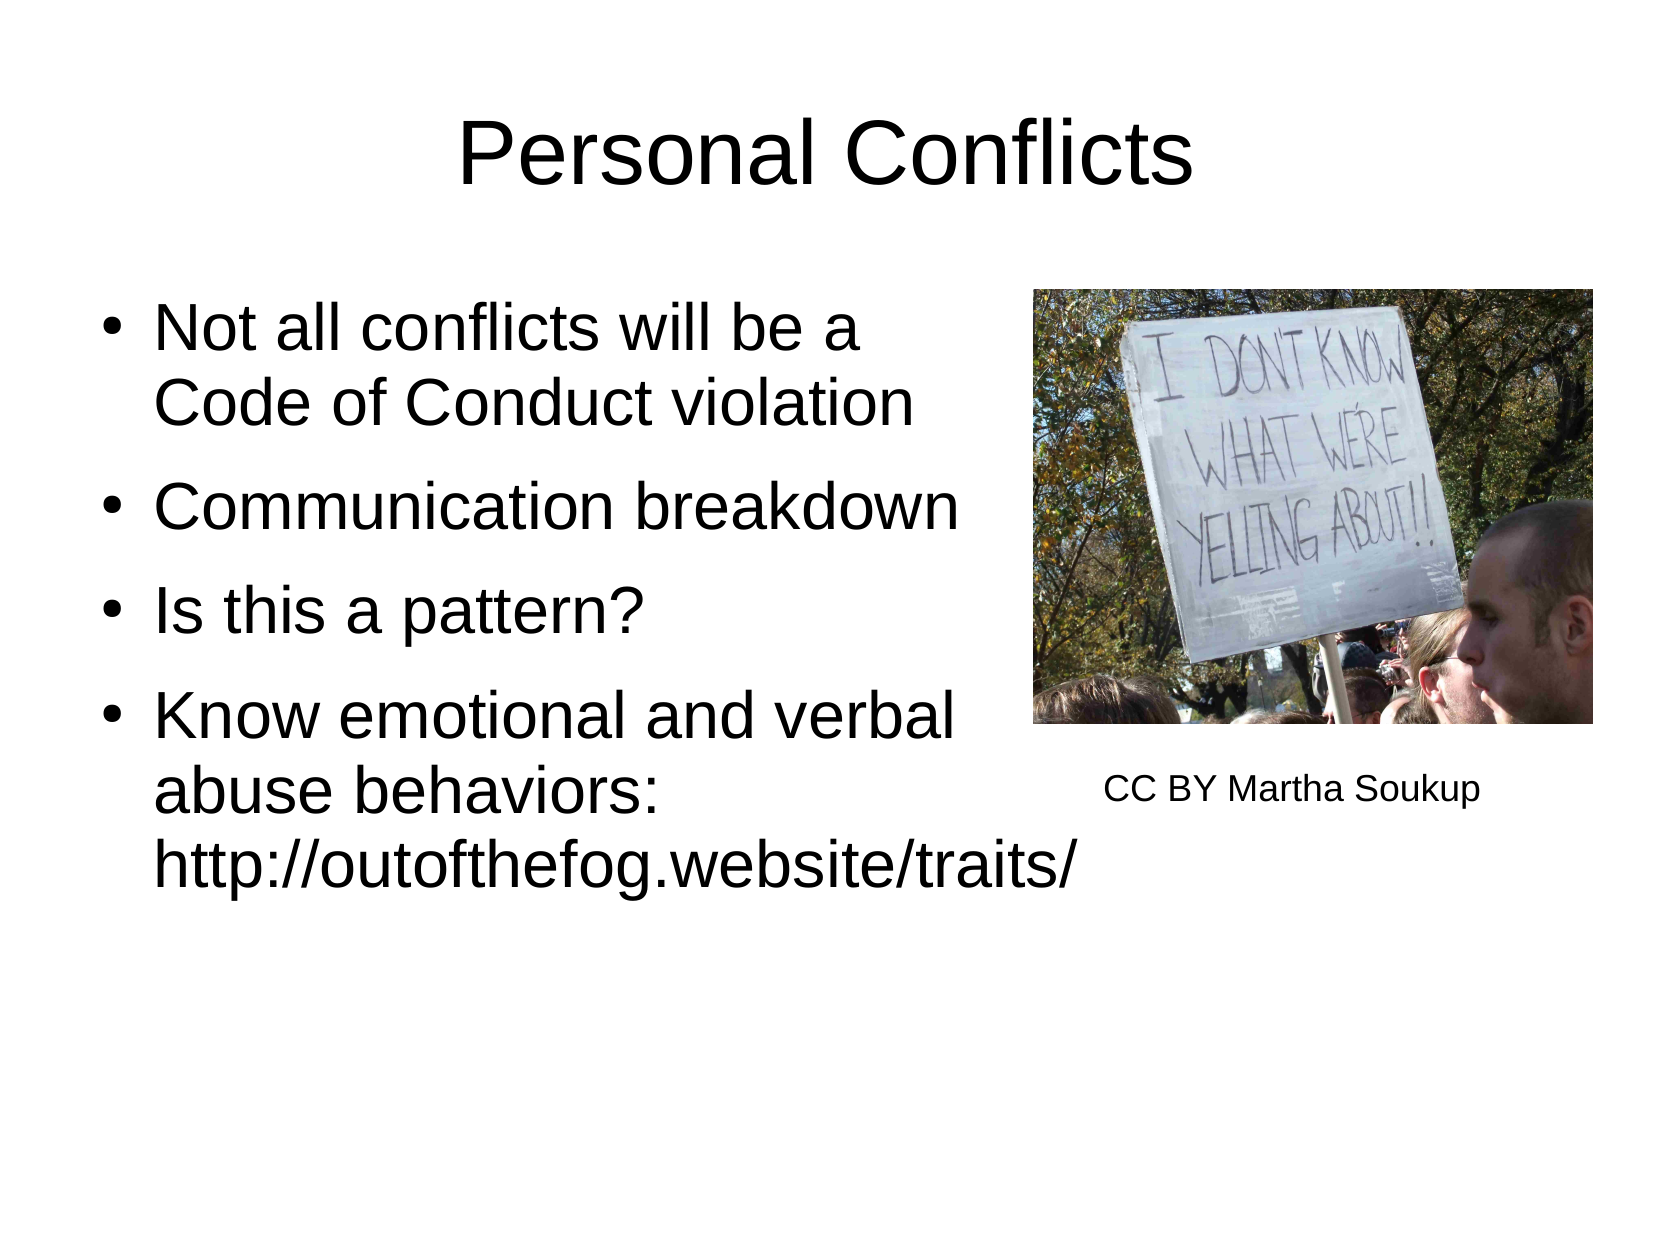

# Personal Conflicts
Not all conflicts will be a
Code of Conduct violation
Communication breakdown
Is this a pattern?
Know emotional and verbal
abuse behaviors:
http://outofthefog.website/traits/
CC BY Martha Soukup